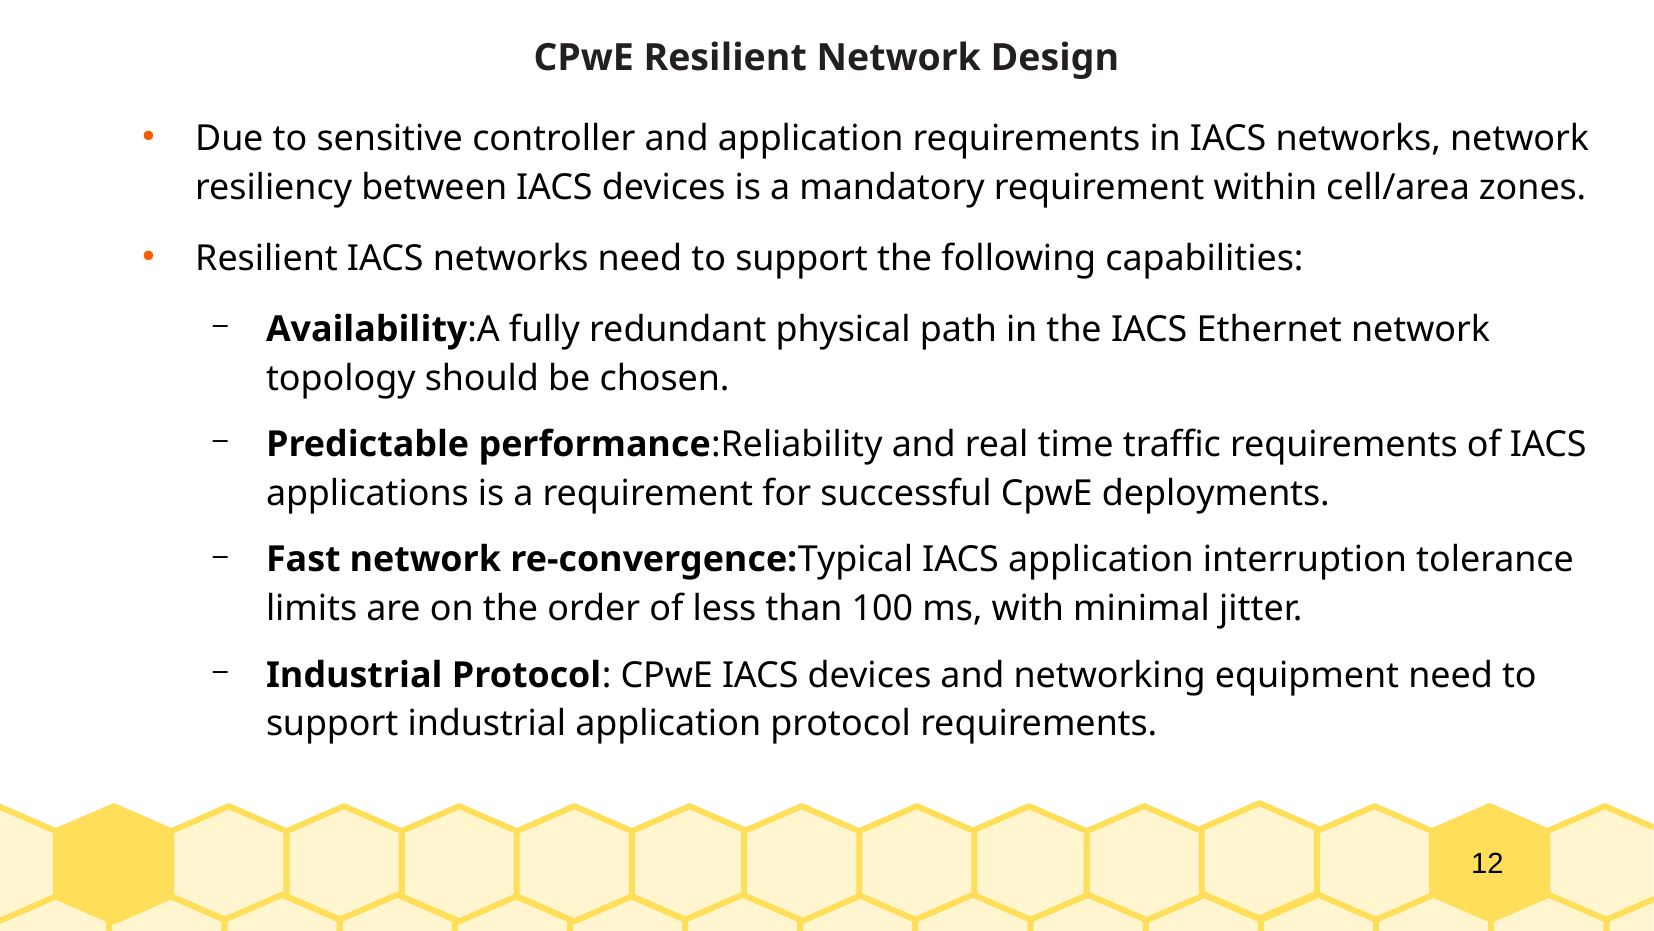

# CPwE Resilient Network Design
Due to sensitive controller and application requirements in IACS networks, network resiliency between IACS devices is a mandatory requirement within cell/area zones.
Resilient IACS networks need to support the following capabilities:
Availability:A fully redundant physical path in the IACS Ethernet network topology should be chosen.
Predictable performance:Reliability and real time traffic requirements of IACS applications is a requirement for successful CpwE deployments.
Fast network re-convergence:Typical IACS application interruption tolerance limits are on the order of less than 100 ms, with minimal jitter.
Industrial Protocol: CPwE IACS devices and networking equipment need to support industrial application protocol requirements.